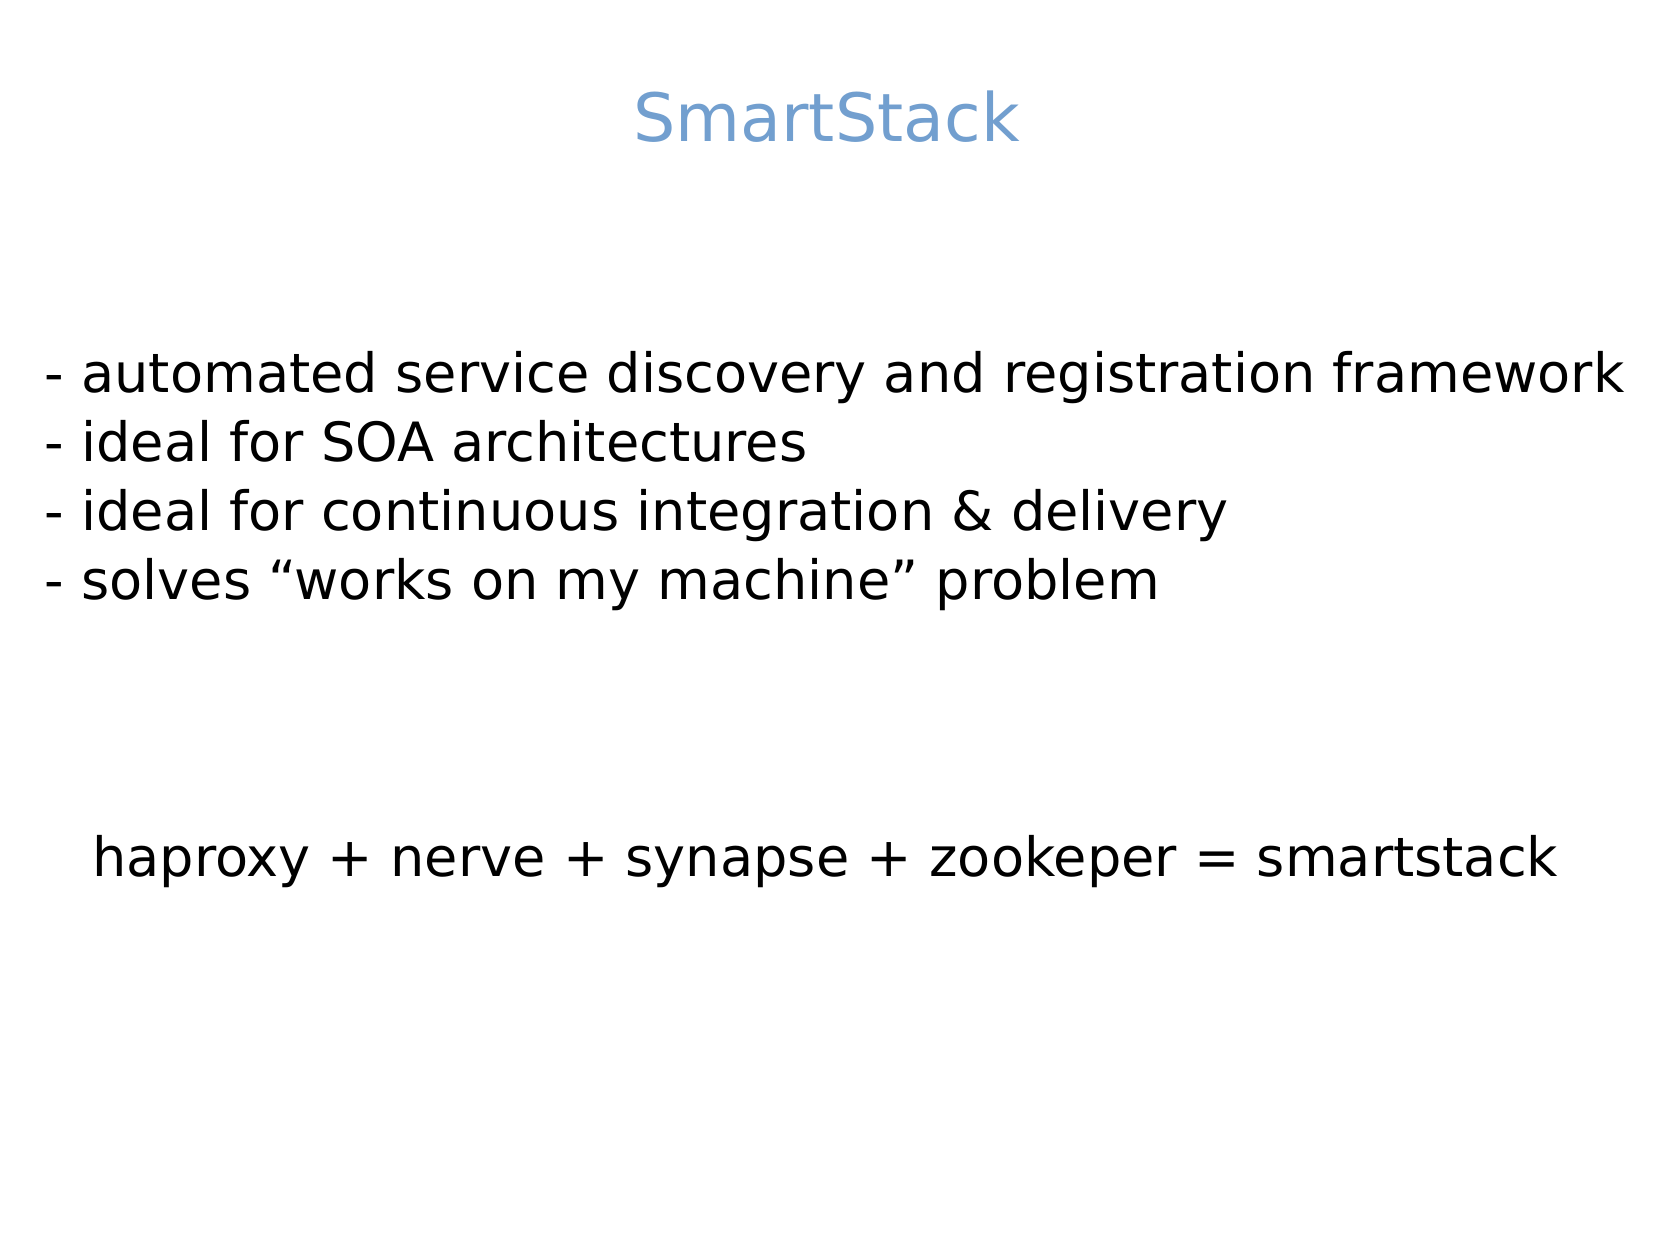

SmartStack
- automated service discovery and registration framework
- ideal for SOA architectures
- ideal for continuous integration & delivery
- solves “works on my machine” problem
haproxy + nerve + synapse + zookeper = smartstack